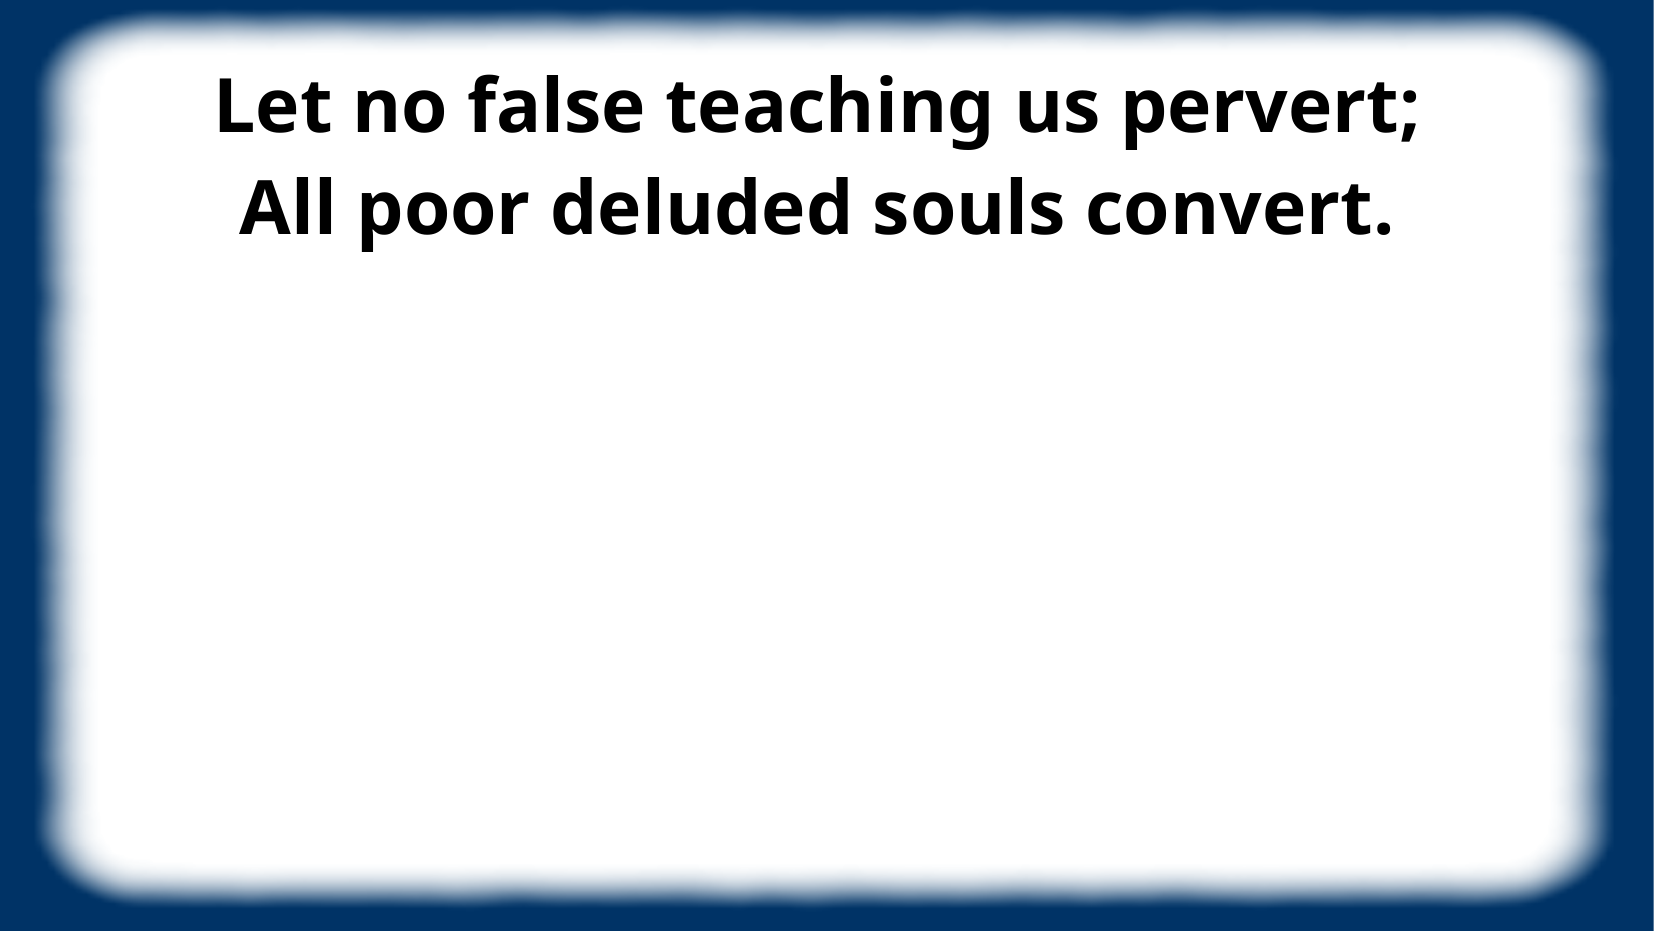

Let no false teaching us pervert;
All poor deluded souls convert.